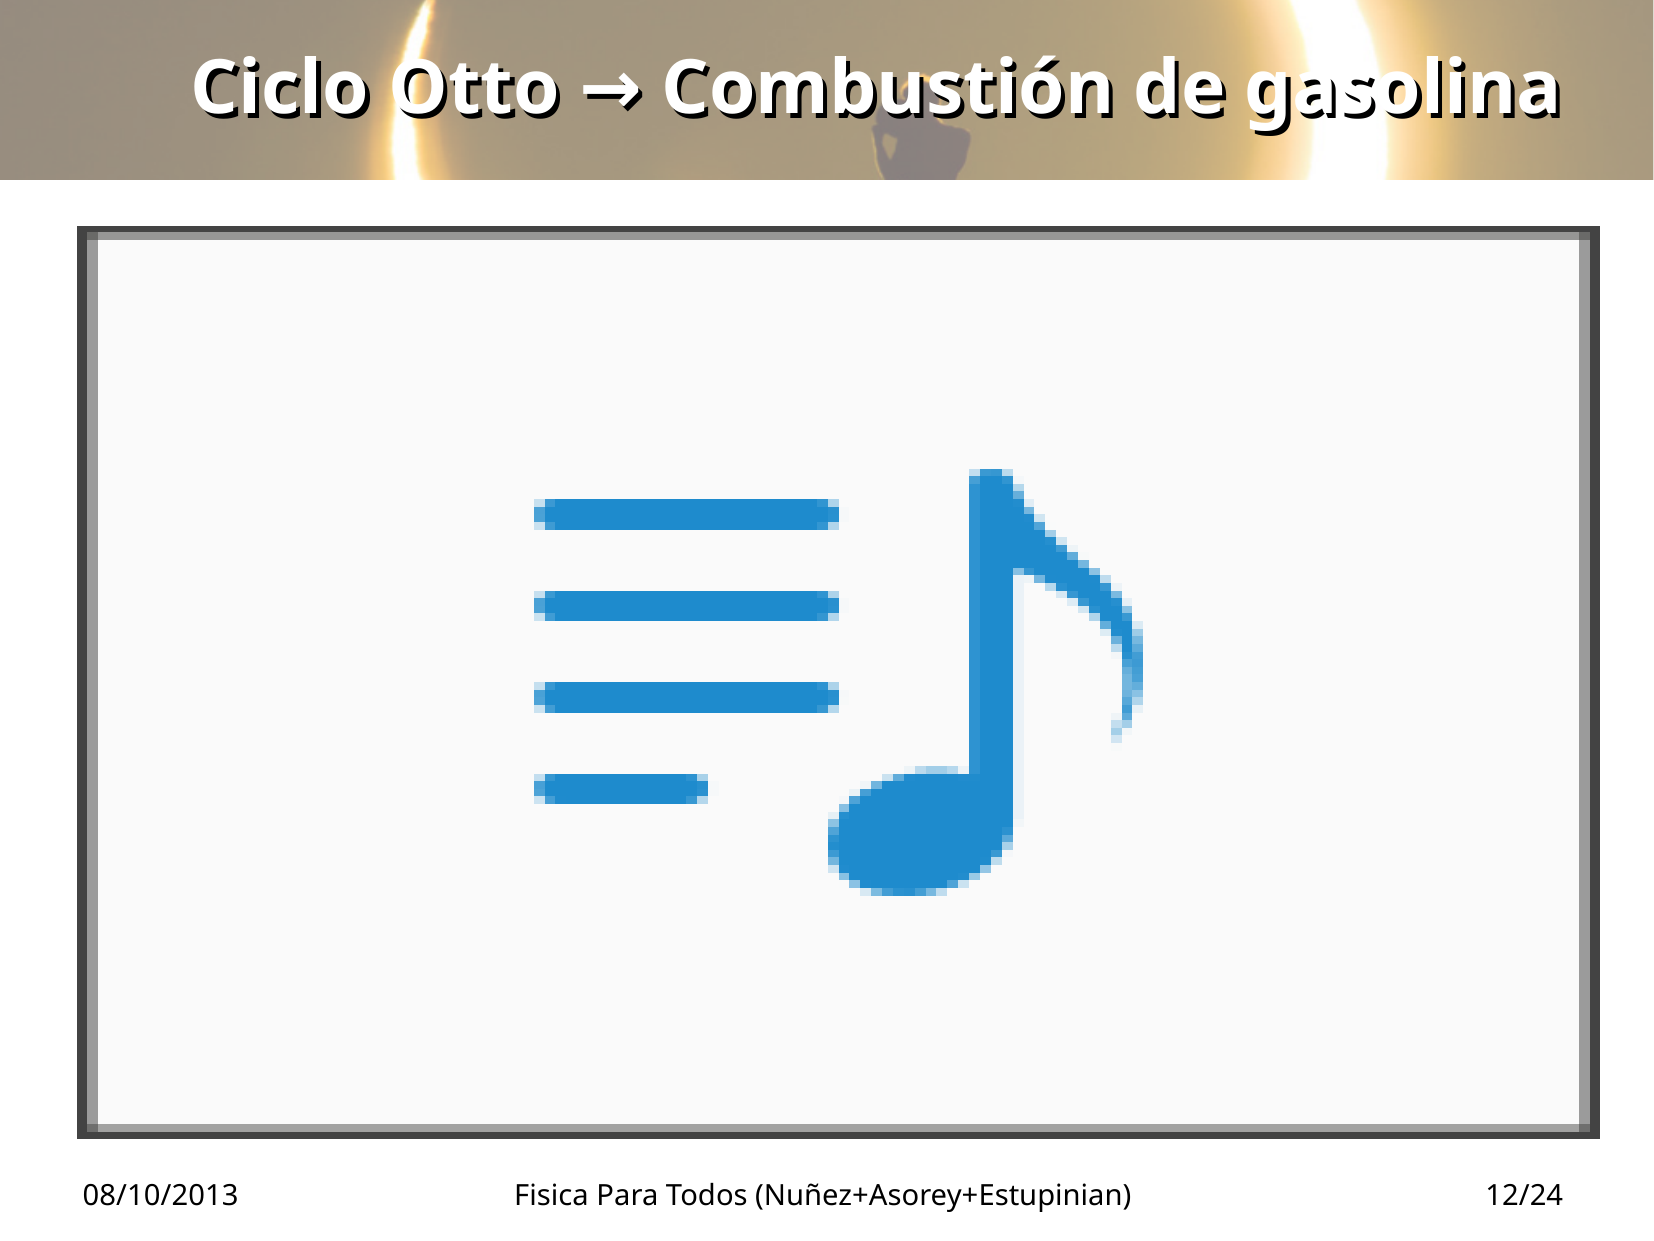

# Ciclo Otto → Combustión de gasolina
08/10/2013
Fisica Para Todos (Nuñez+Asorey+Estupinian)
12